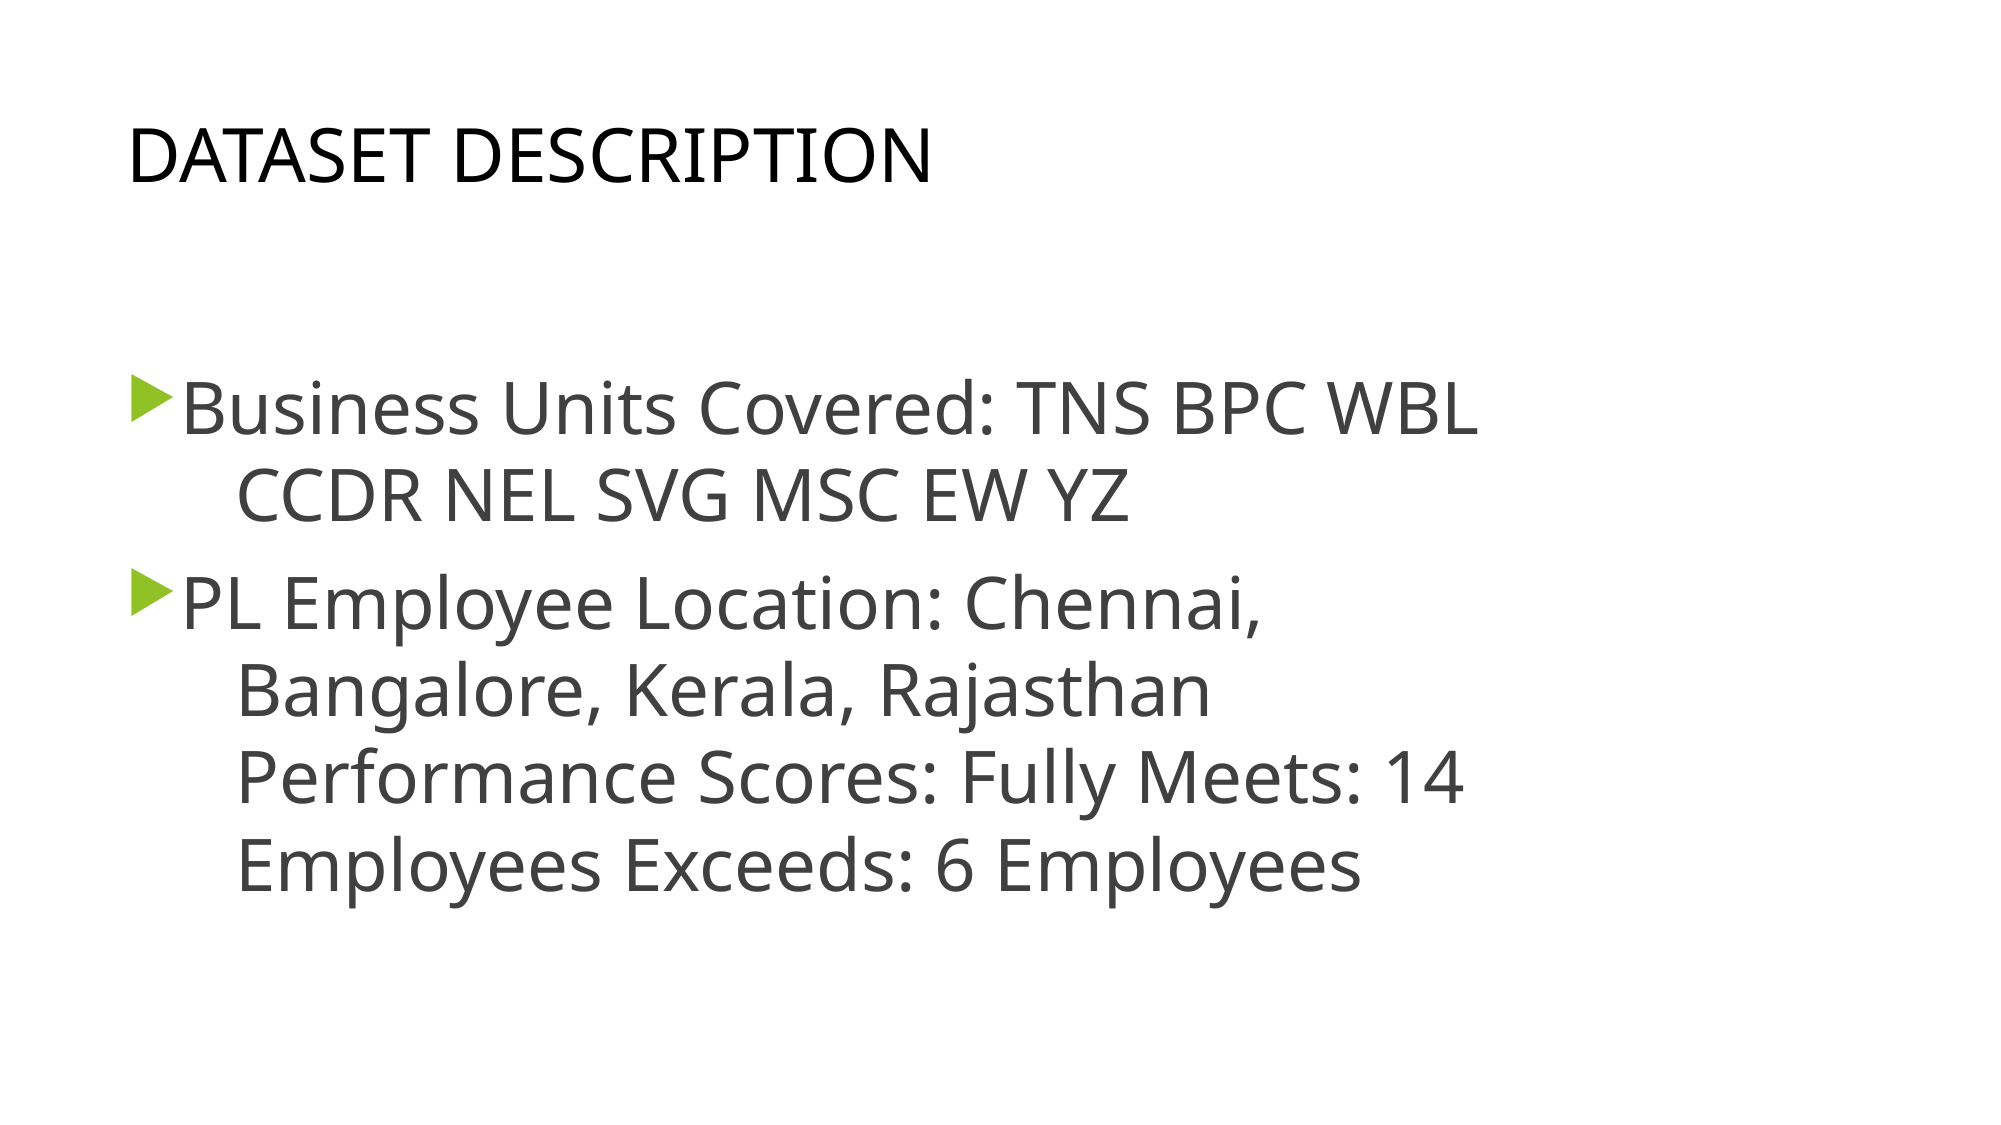

# DATASET DESCRIPTION
Business Units Covered: TNS BPC WBL CCDR NEL SVG MSC EW YZ
PL Employee Location: Chennai, Bangalore, Kerala, Rajasthan Performance Scores: Fully Meets: 14 Employees Exceeds: 6 Employees